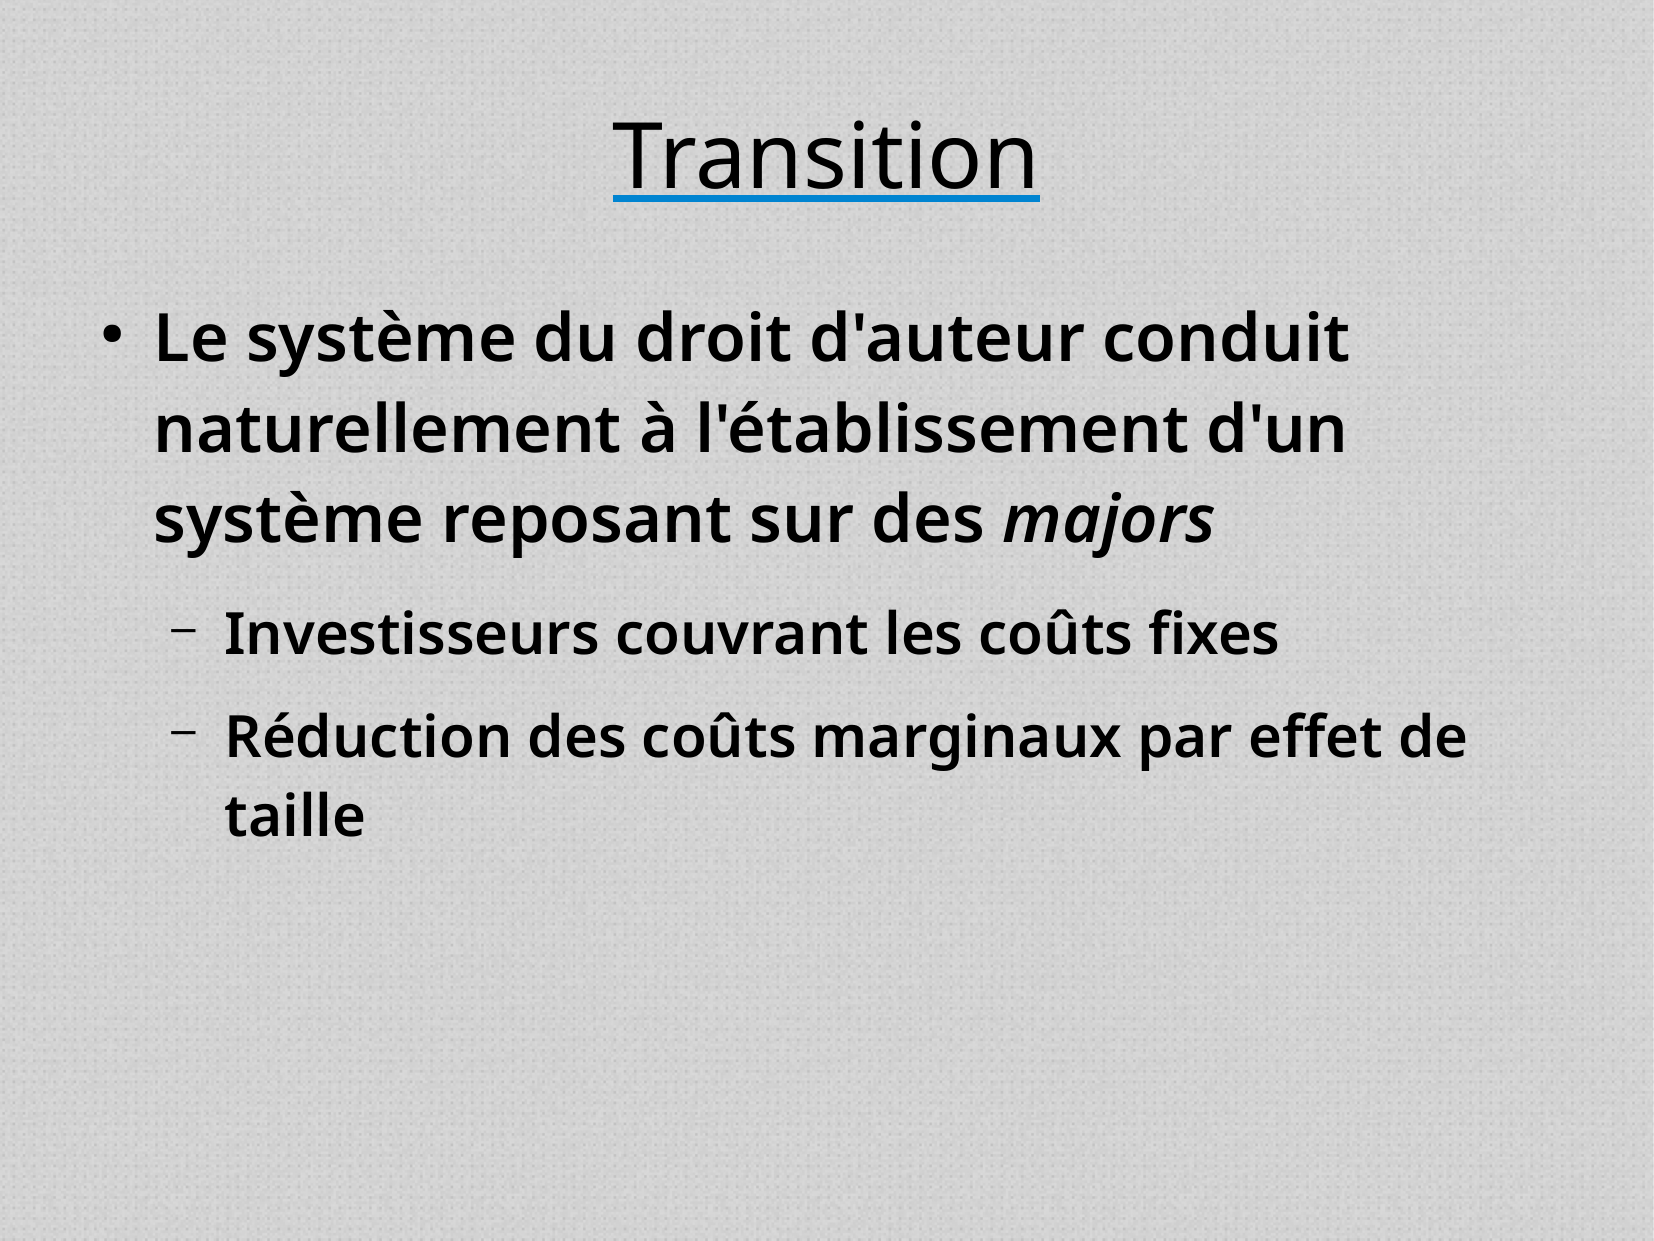

# Transition
Le système du droit d'auteur conduit naturellement à l'établissement d'un système reposant sur des majors
Investisseurs couvrant les coûts fixes
Réduction des coûts marginaux par effet de taille